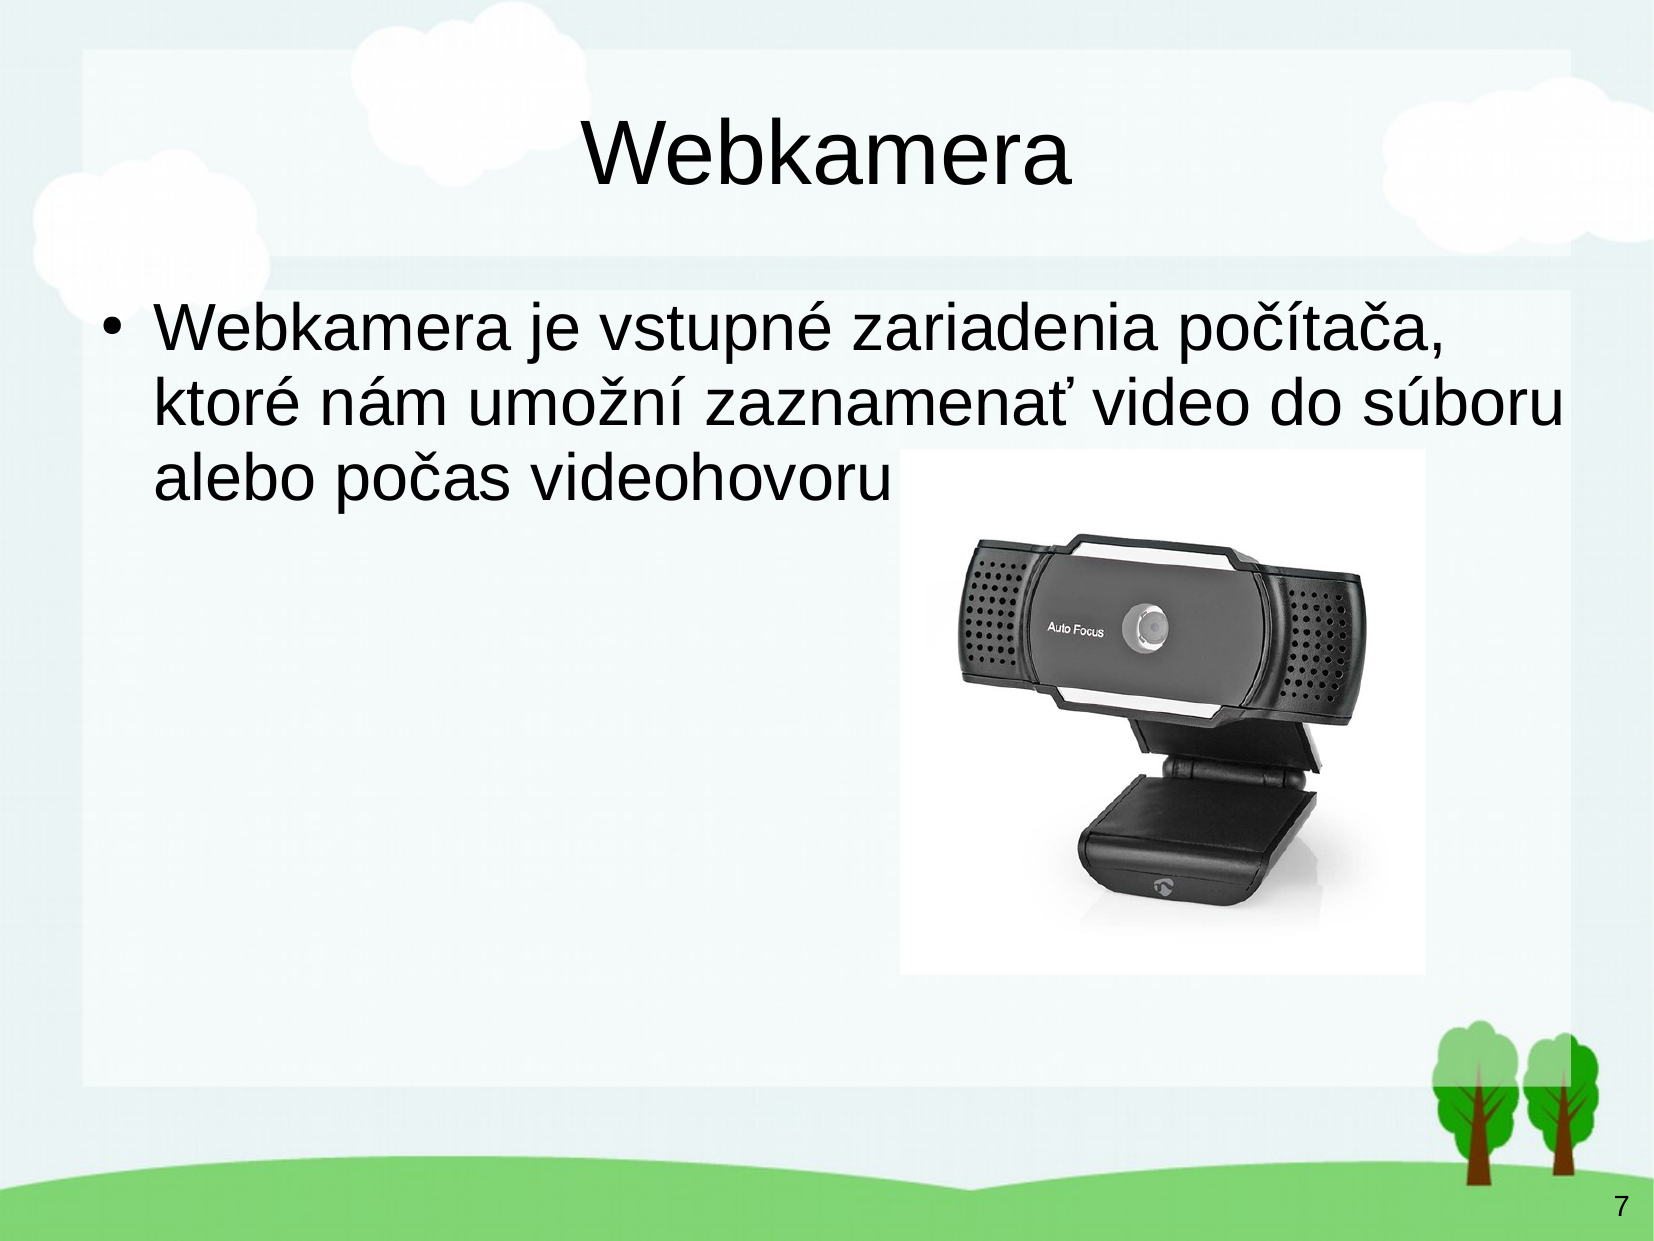

# Webkamera
Webkamera je vstupné zariadenia počítača, ktoré nám umožní zaznamenať video do súboru alebo počas videohovoru
7